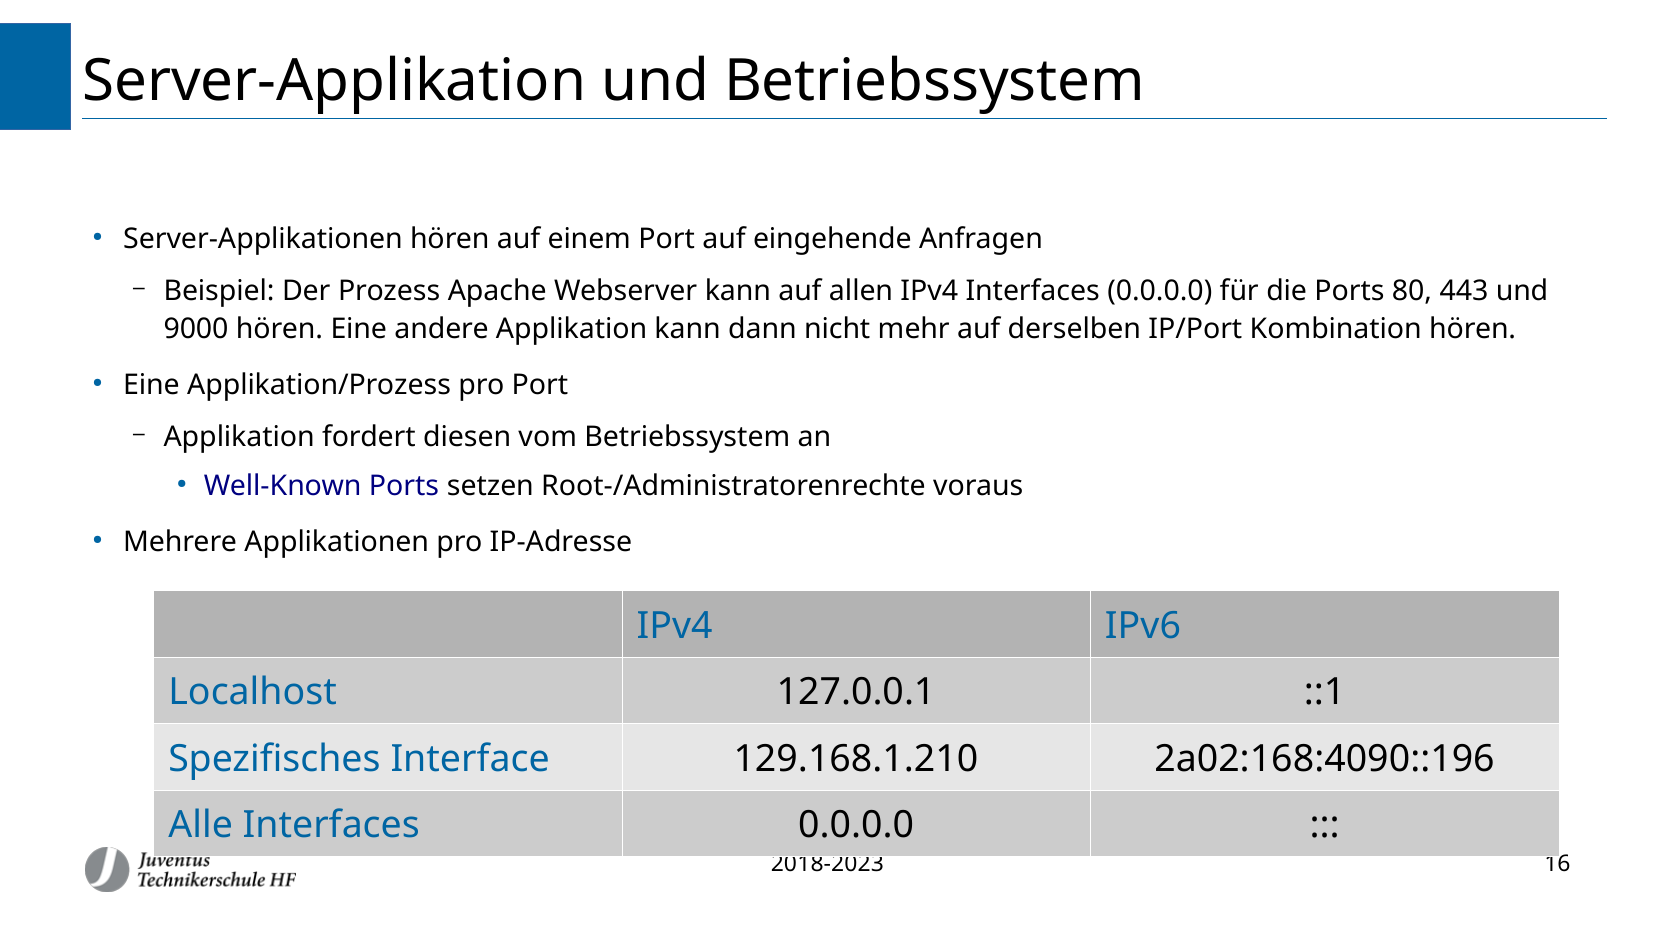

# Server-Applikation und Betriebssystem
Server-Applikationen hören auf einem Port auf eingehende Anfragen
Beispiel: Der Prozess Apache Webserver kann auf allen IPv4 Interfaces (0.0.0.0) für die Ports 80, 443 und 9000 hören. Eine andere Applikation kann dann nicht mehr auf derselben IP/Port Kombination hören.
Eine Applikation/Prozess pro Port
Applikation fordert diesen vom Betriebssystem an
Well-Known Ports setzen Root-/Administratorenrechte voraus
Mehrere Applikationen pro IP-Adresse
| | IPv4 | IPv6 |
| --- | --- | --- |
| Localhost | 127.0.0.1 | ::1 |
| Spezifisches Interface | 129.168.1.210 | 2a02:168:4090::196 |
| Alle Interfaces | 0.0.0.0 | ::: |
2018-2023
16